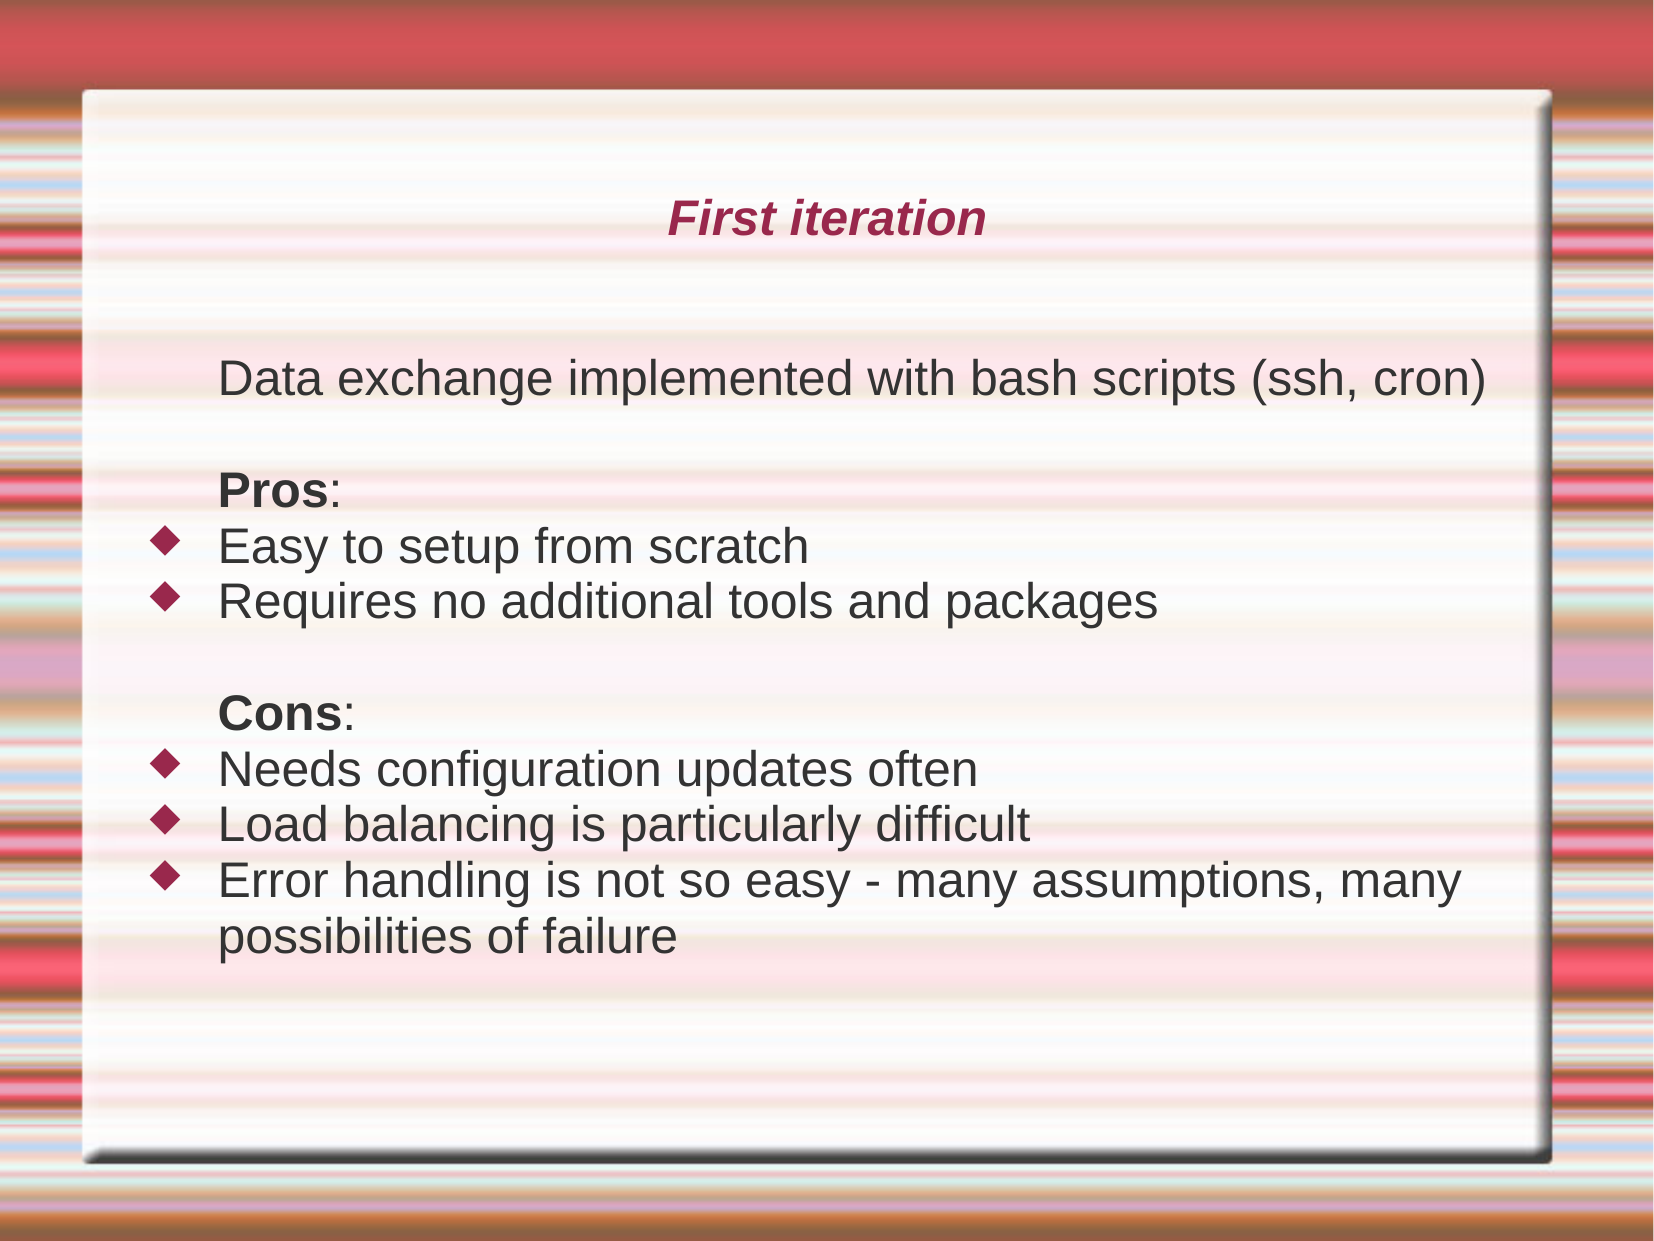

# First iteration
Data exchange implemented with bash scripts (ssh, cron)
Pros:
Easy to setup from scratch
Requires no additional tools and packages
Cons:
Needs configuration updates often
Load balancing is particularly difficult
Error handling is not so easy - many assumptions, many possibilities of failure